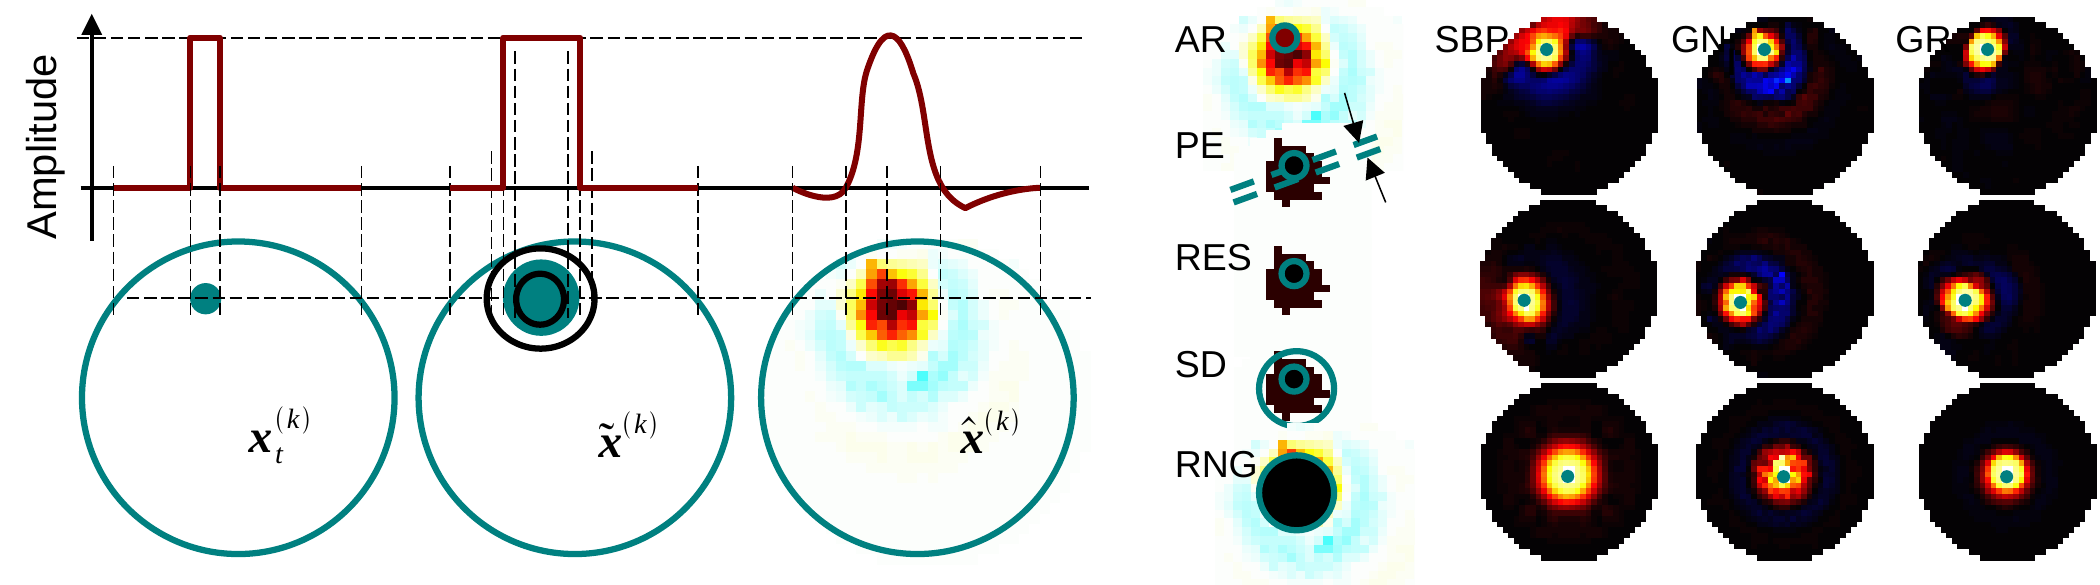

AR
SBP
GN
GR
 i
PE
Amplitude
RES
SD
RNG